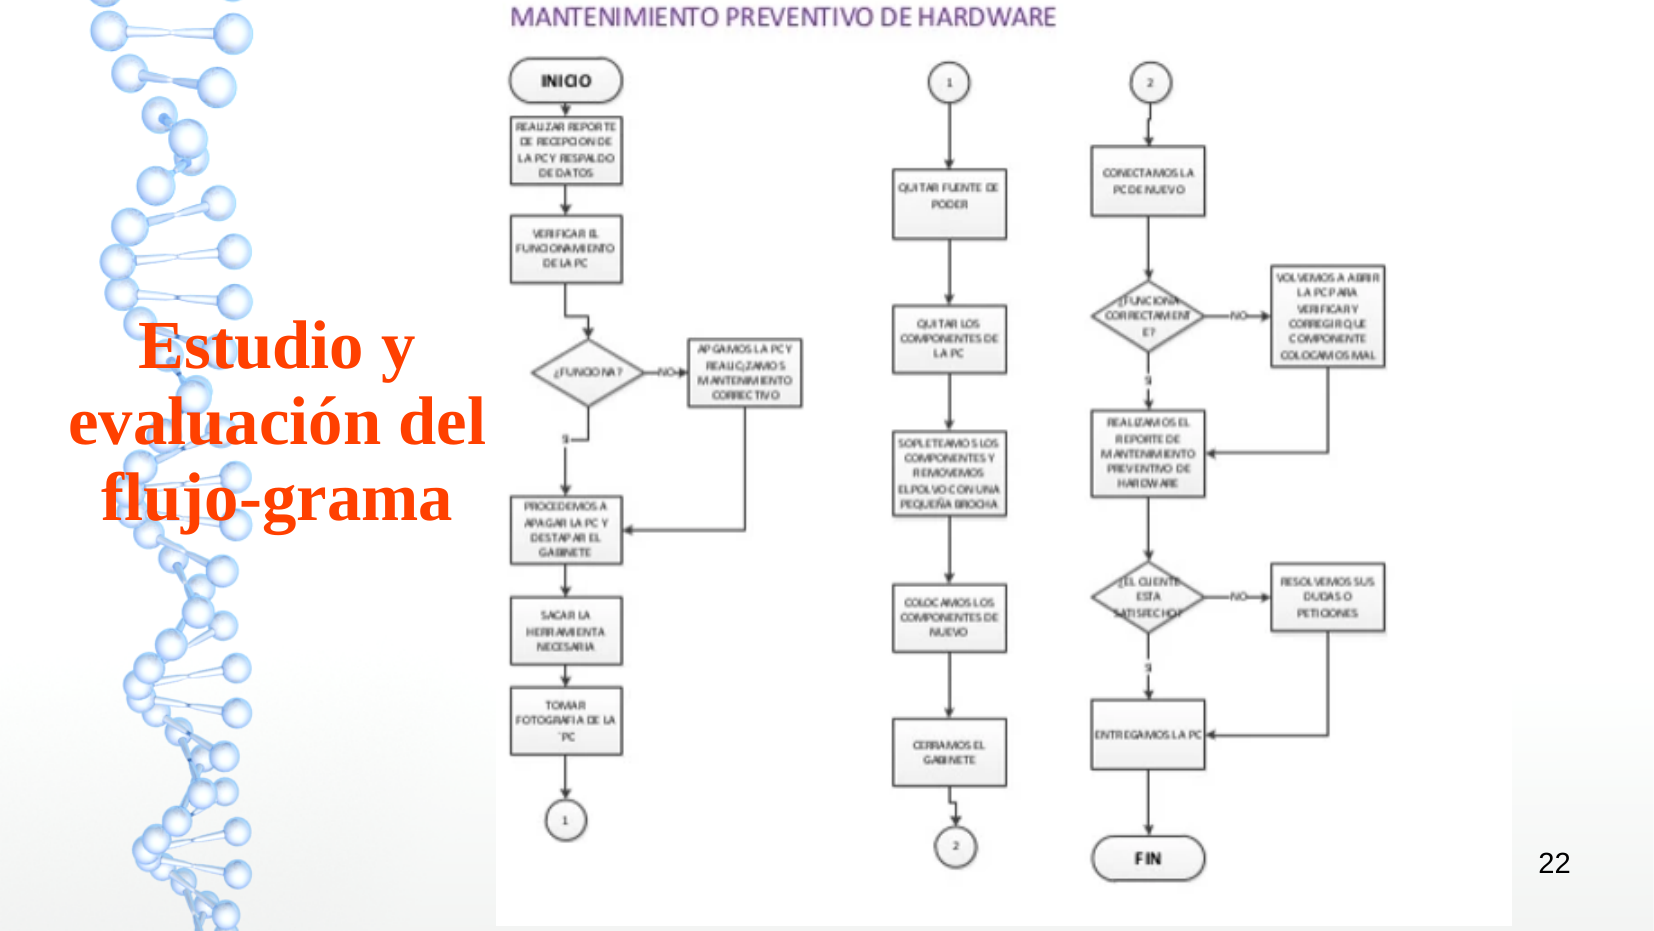

# Estudio y evaluación del flujo-grama
22